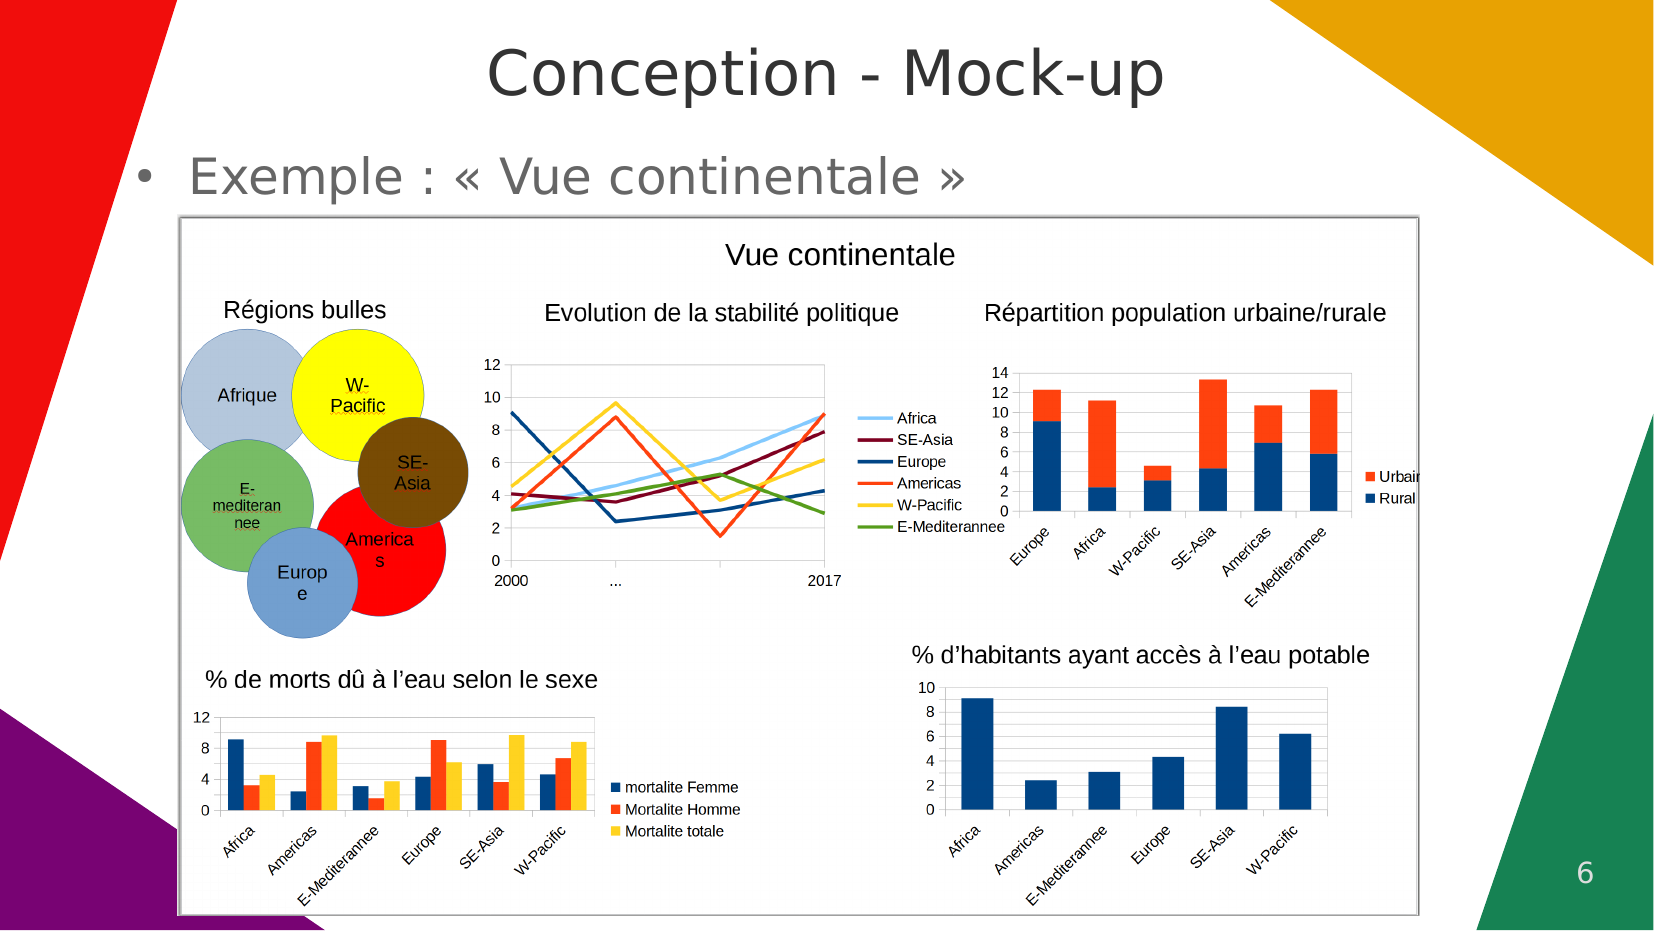

# Conception - Mock-up
Exemple : « Vue continentale »
6